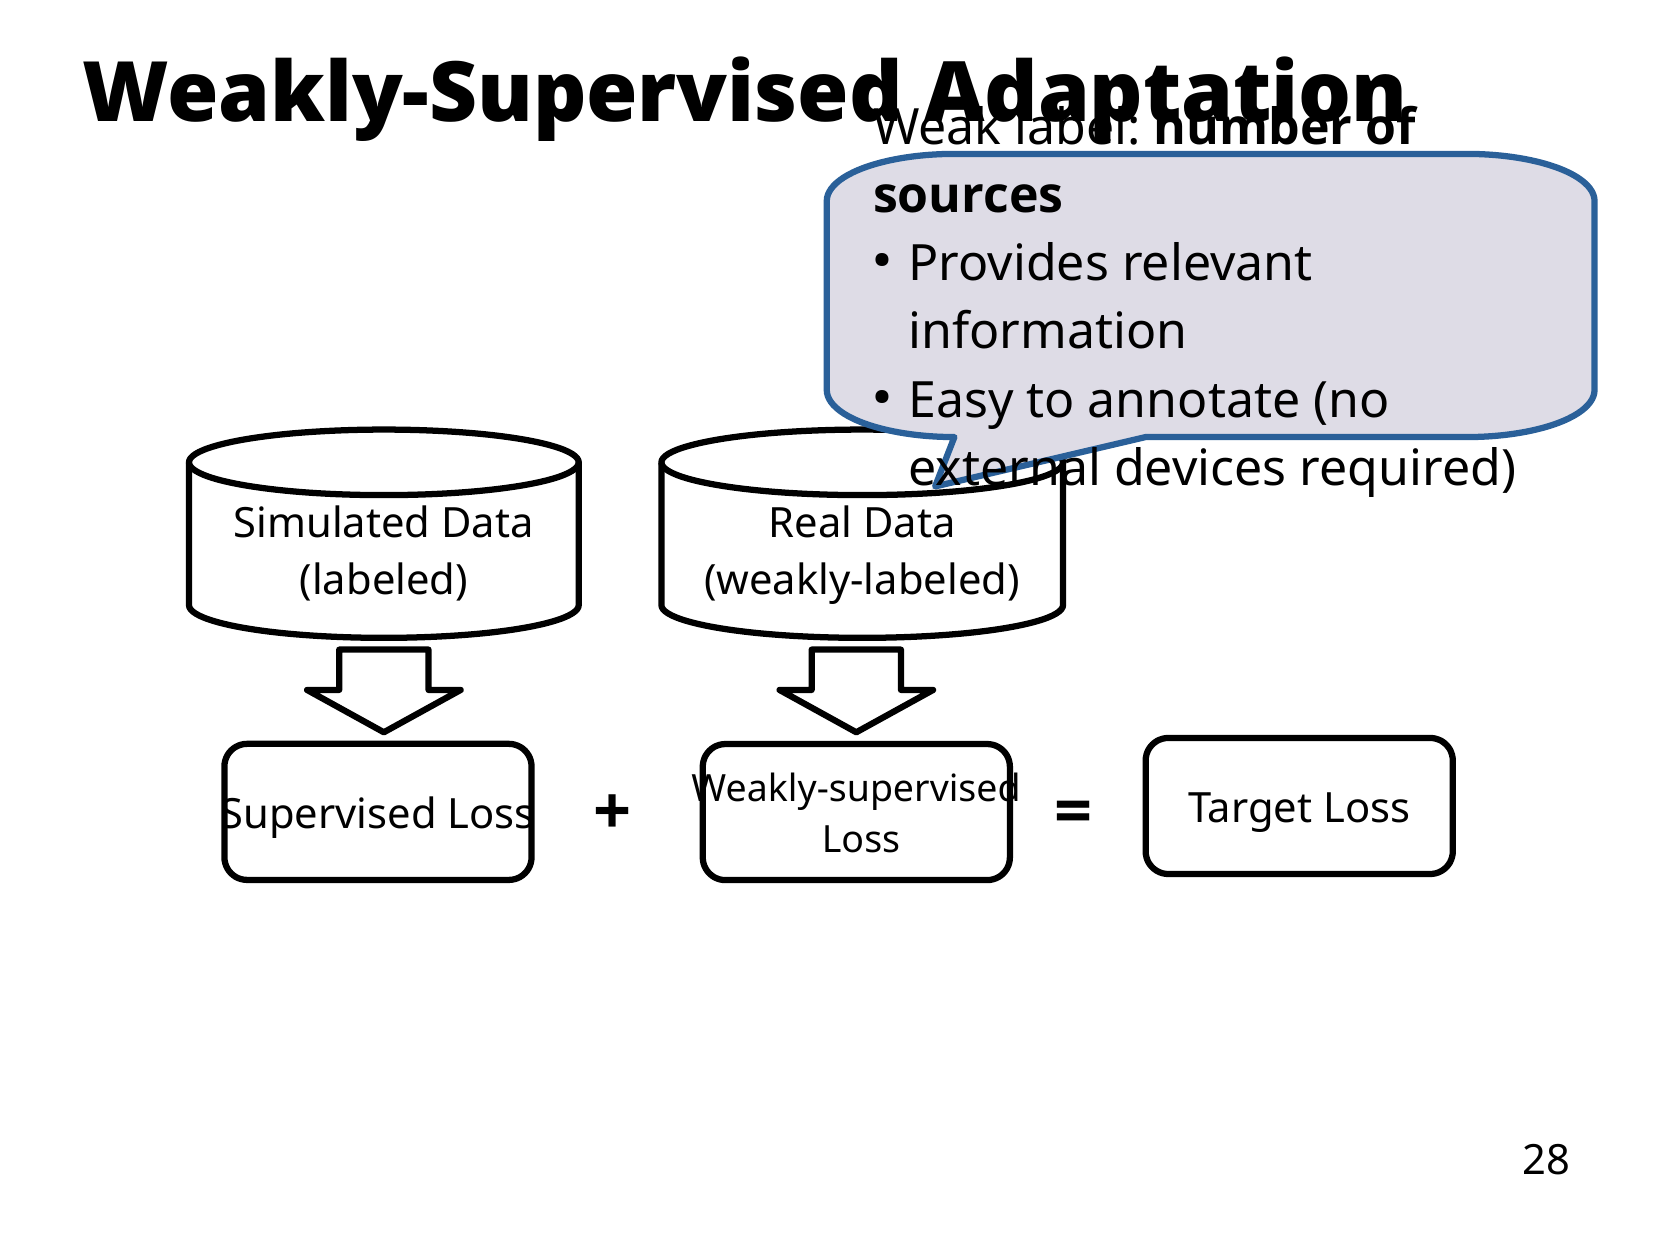

# Weakly-Supervised Adaptation
Weak label: number of sources
Provides relevant information
Easy to annotate (no external devices required)
Simulated Data
(labeled)
Real Data
(weakly-labeled)
Target Loss
Supervised Loss
Weakly-supervised
 Loss
+
=
28